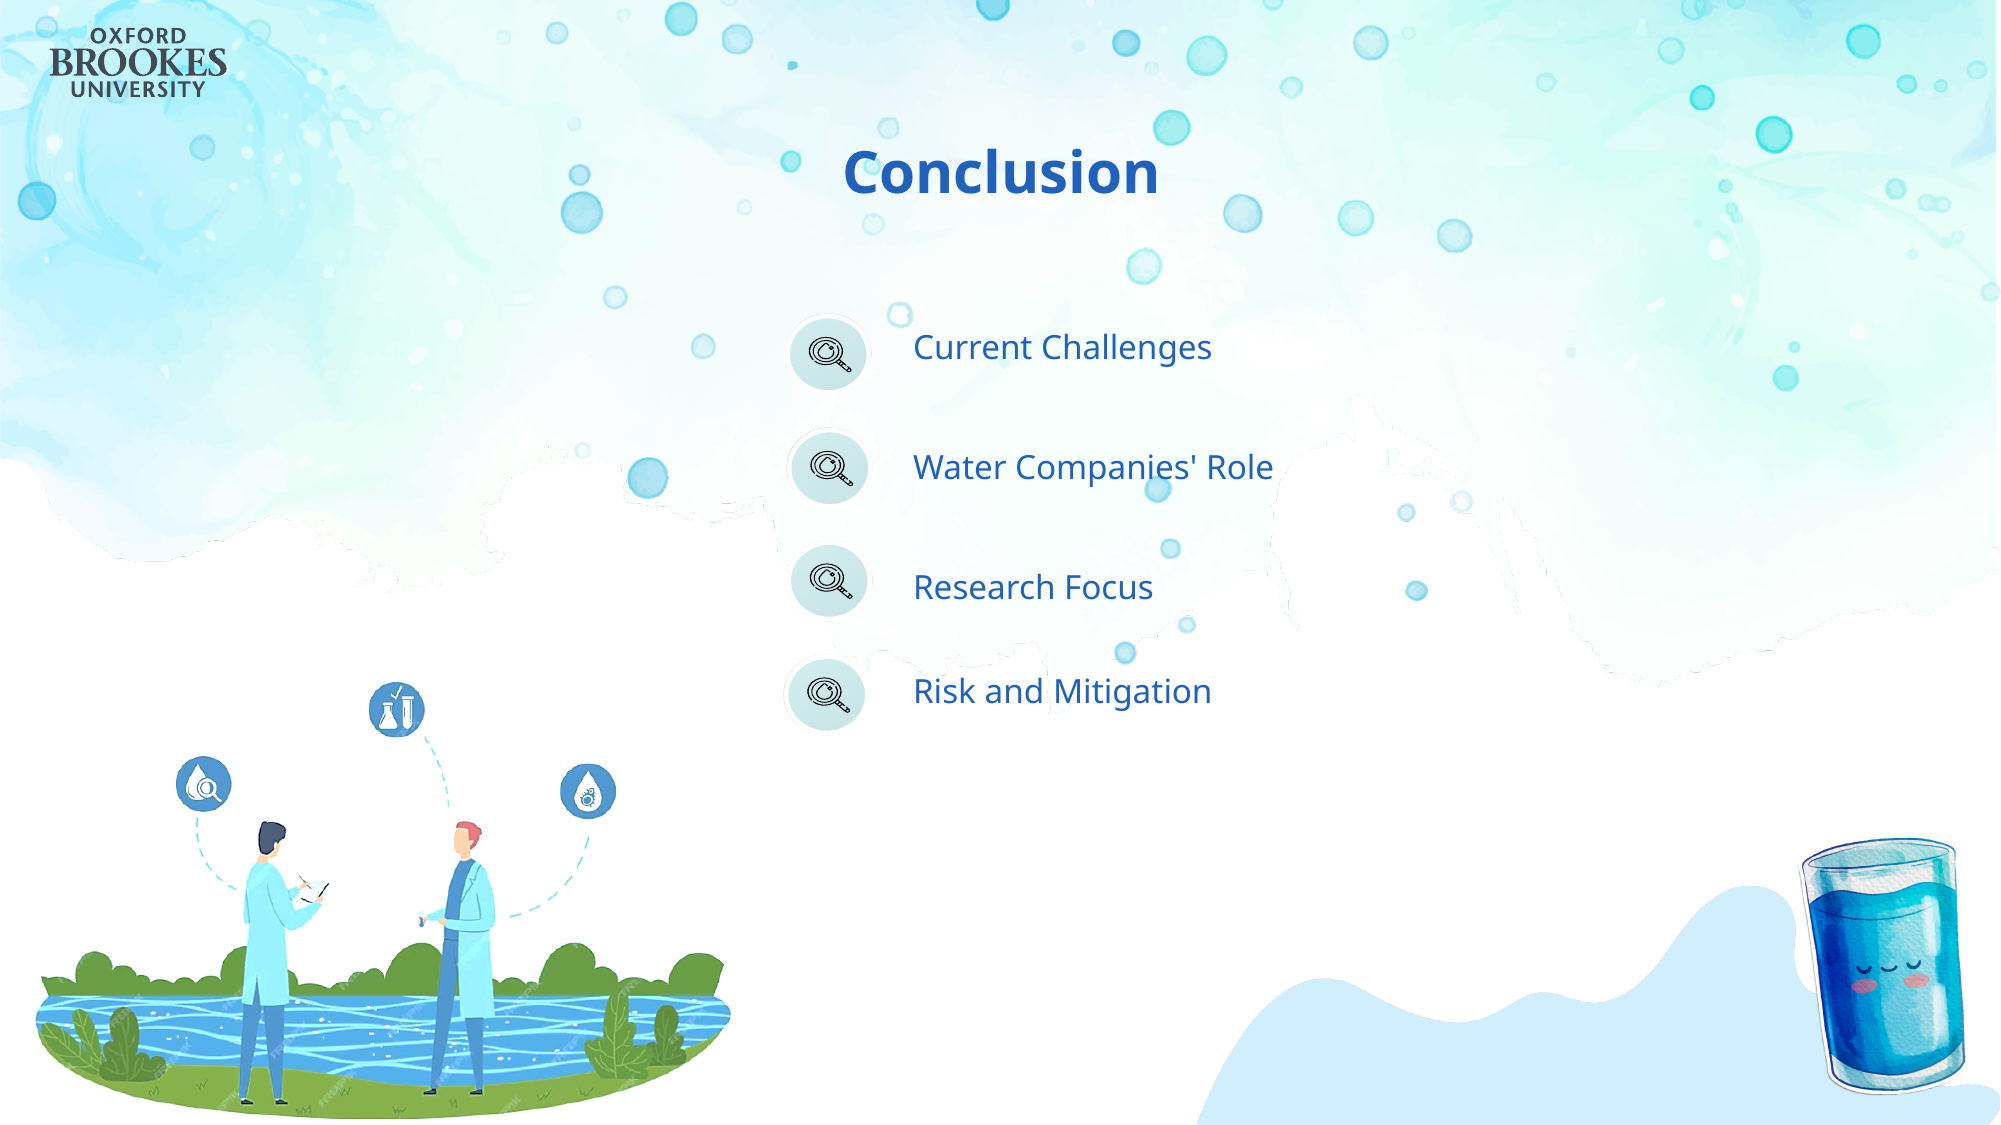

Conclusion
Current Challenges
Water Companies' Role
Research Focus
Risk and Mitigation